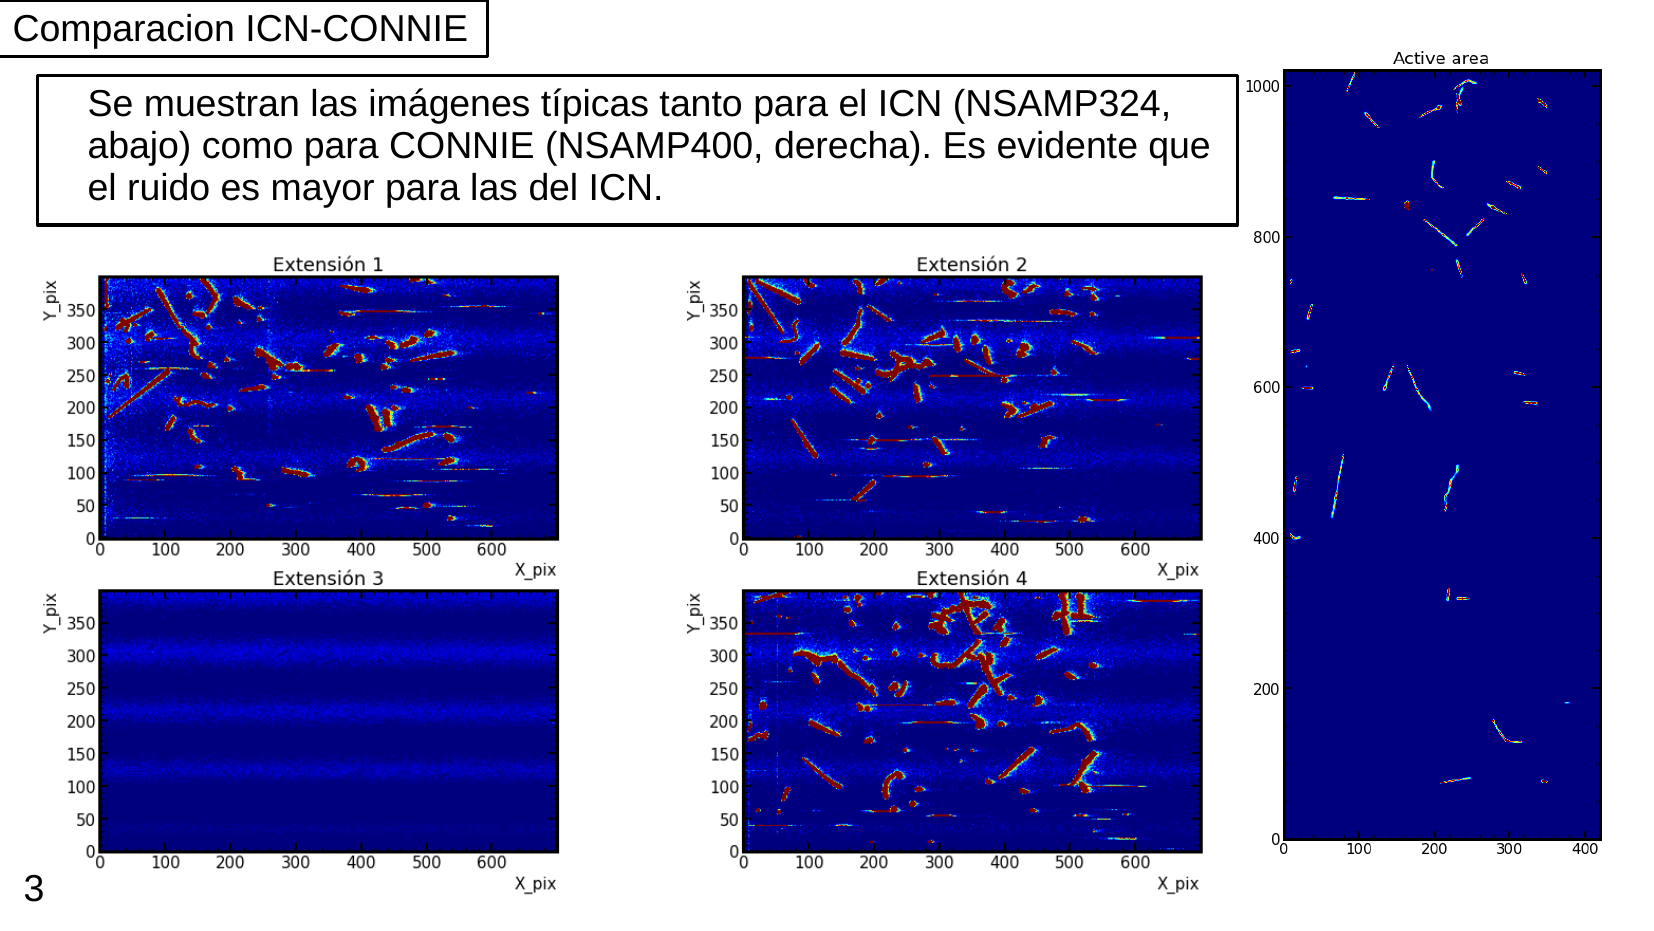

Comparacion ICN-CONNIE
Se muestran las imágenes típicas tanto para el ICN (NSAMP324, abajo) como para CONNIE (NSAMP400, derecha). Es evidente que el ruido es mayor para las del ICN.